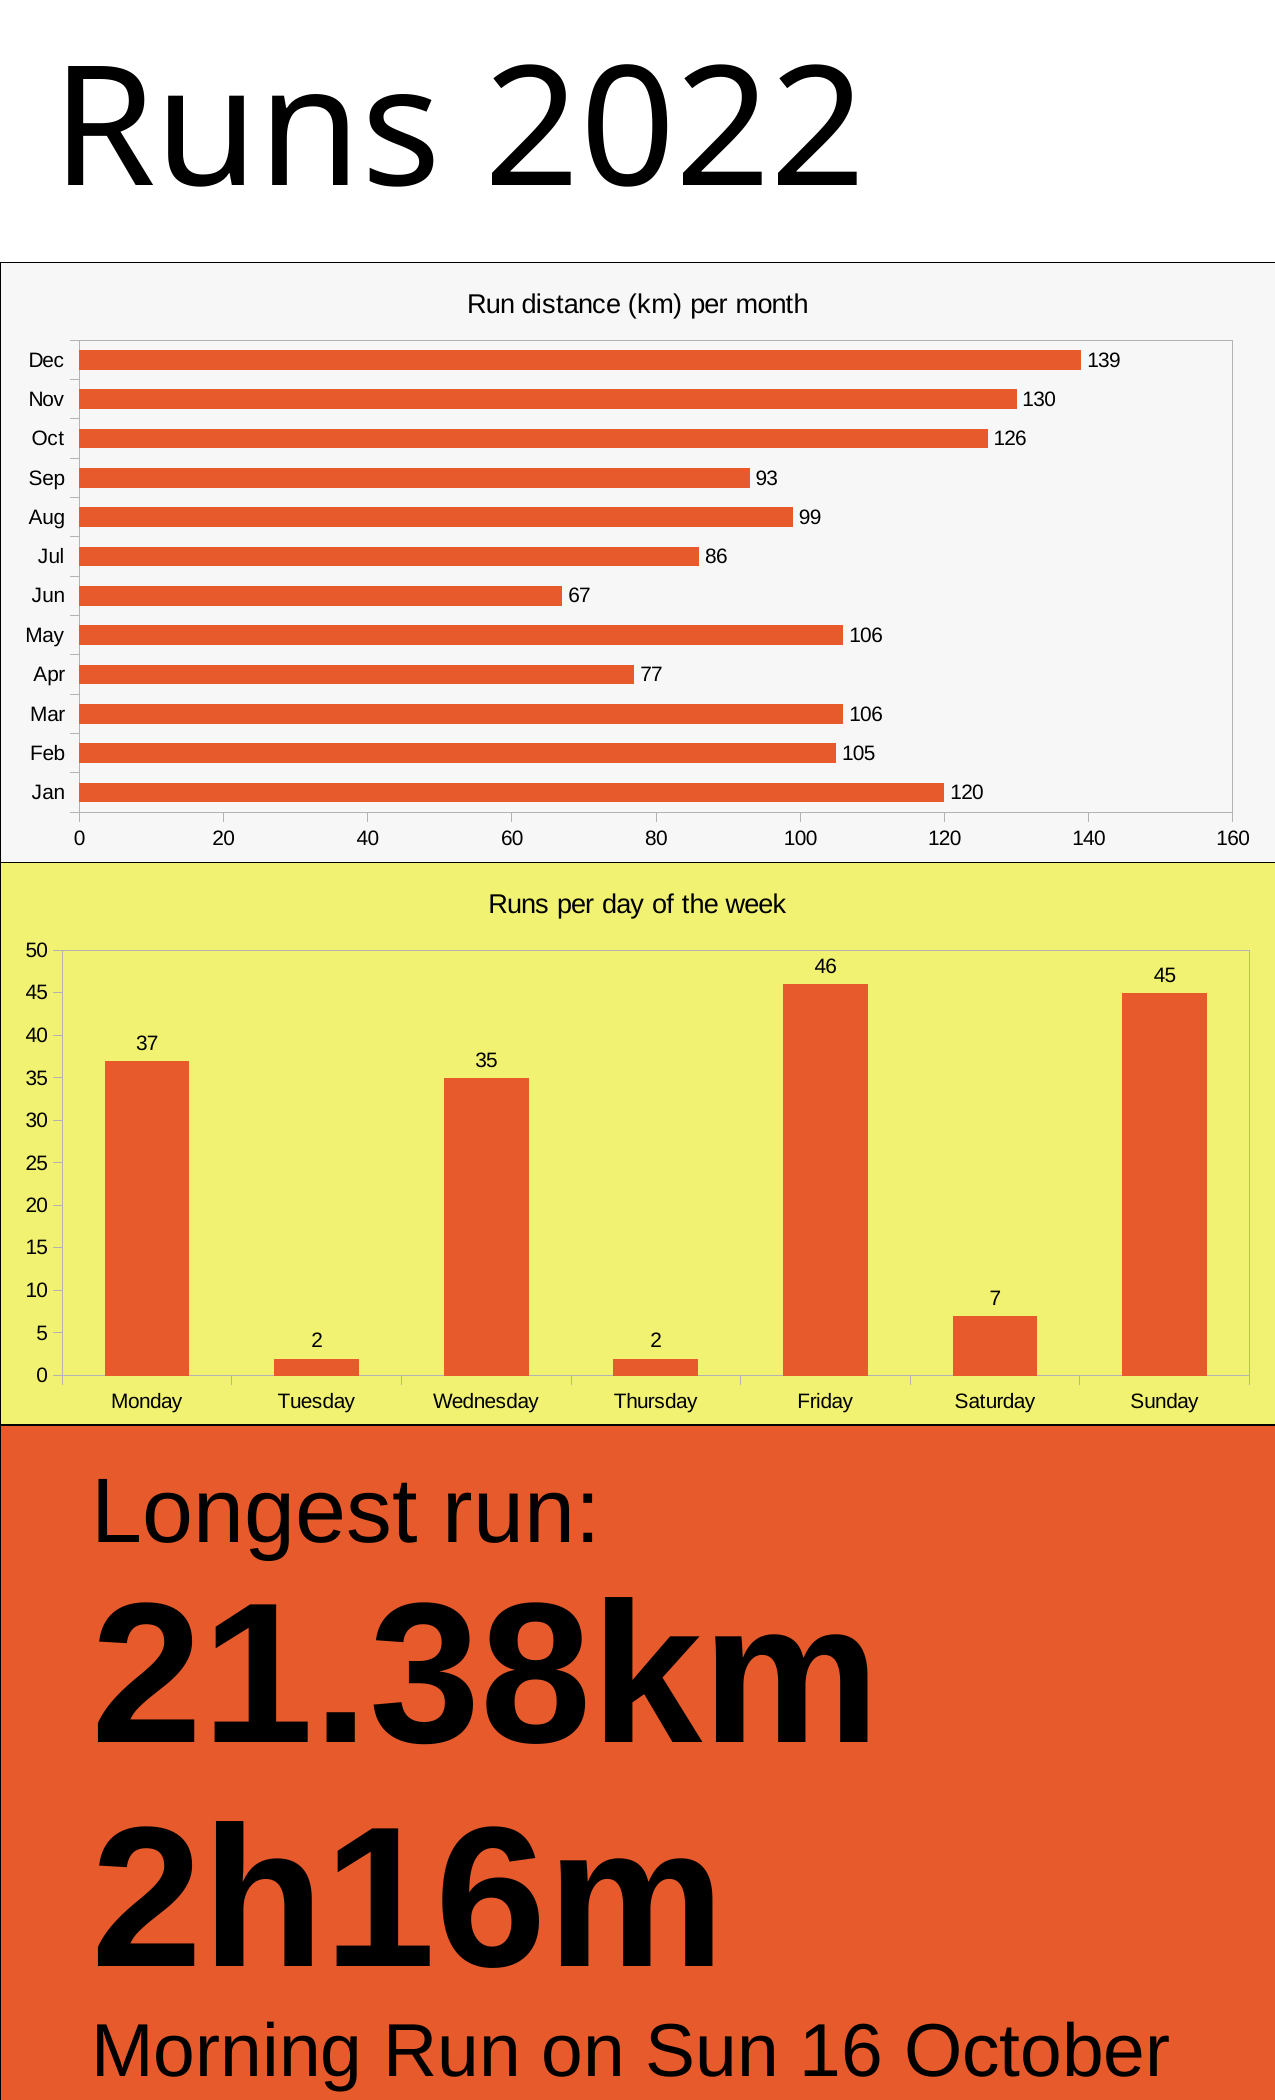

Runs 2022
### Chart: Run distance (km) per month
| Category | Column 1 |
|---|---|
| Jan | 120.0 |
| Feb | 105.0 |
| Mar | 106.0 |
| Apr | 77.0 |
| May | 106.0 |
| Jun | 67.0 |
| Jul | 86.0 |
| Aug | 99.0 |
| Sep | 93.0 |
| Oct | 126.0 |
| Nov | 130.0 |
| Dec | 139.0 |
### Chart: Runs per day of the week
| Category | Column 1 |
|---|---|
| Monday | 37.0 |
| Tuesday | 2.0 |
| Wednesday | 35.0 |
| Thursday | 2.0 |
| Friday | 46.0 |
| Saturday | 7.0 |
| Sunday | 45.0 |
Longest run:
21.38km
2h16m
Morning Run on Sun 16 October